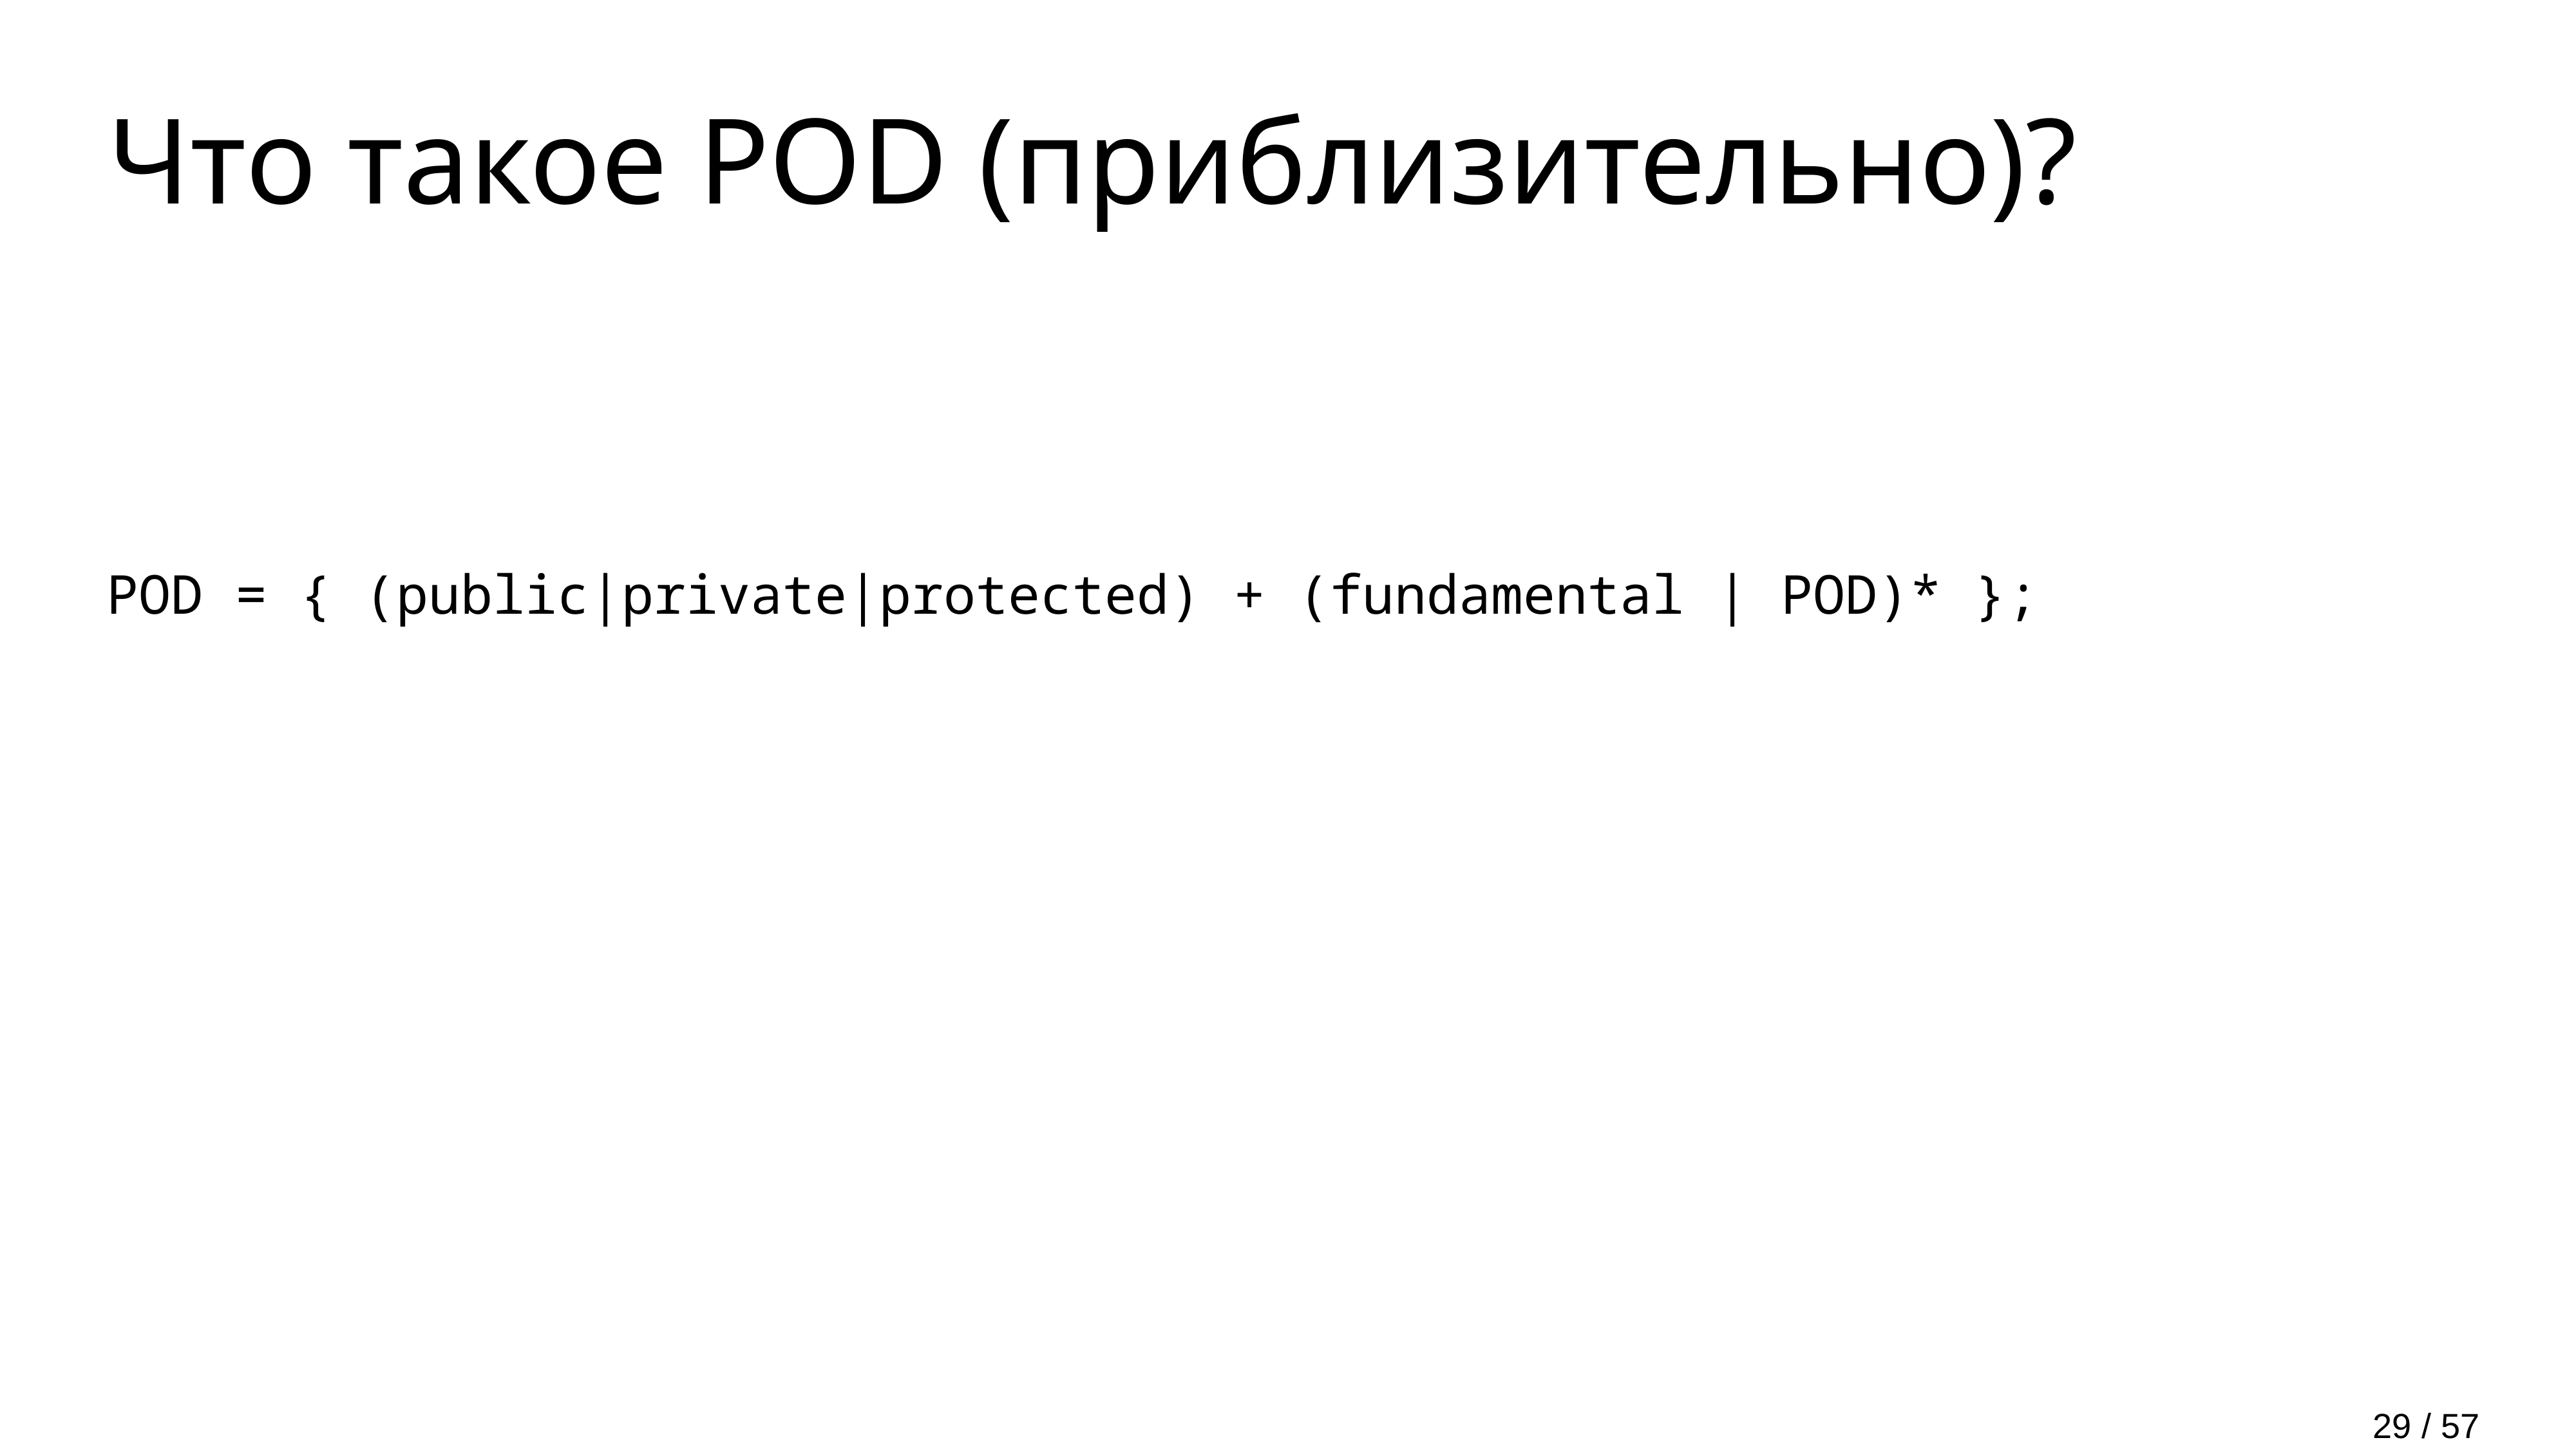

# Что такое POD (приблизительно)?
POD = { (public|private|protected) + (fundamental | POD)* };